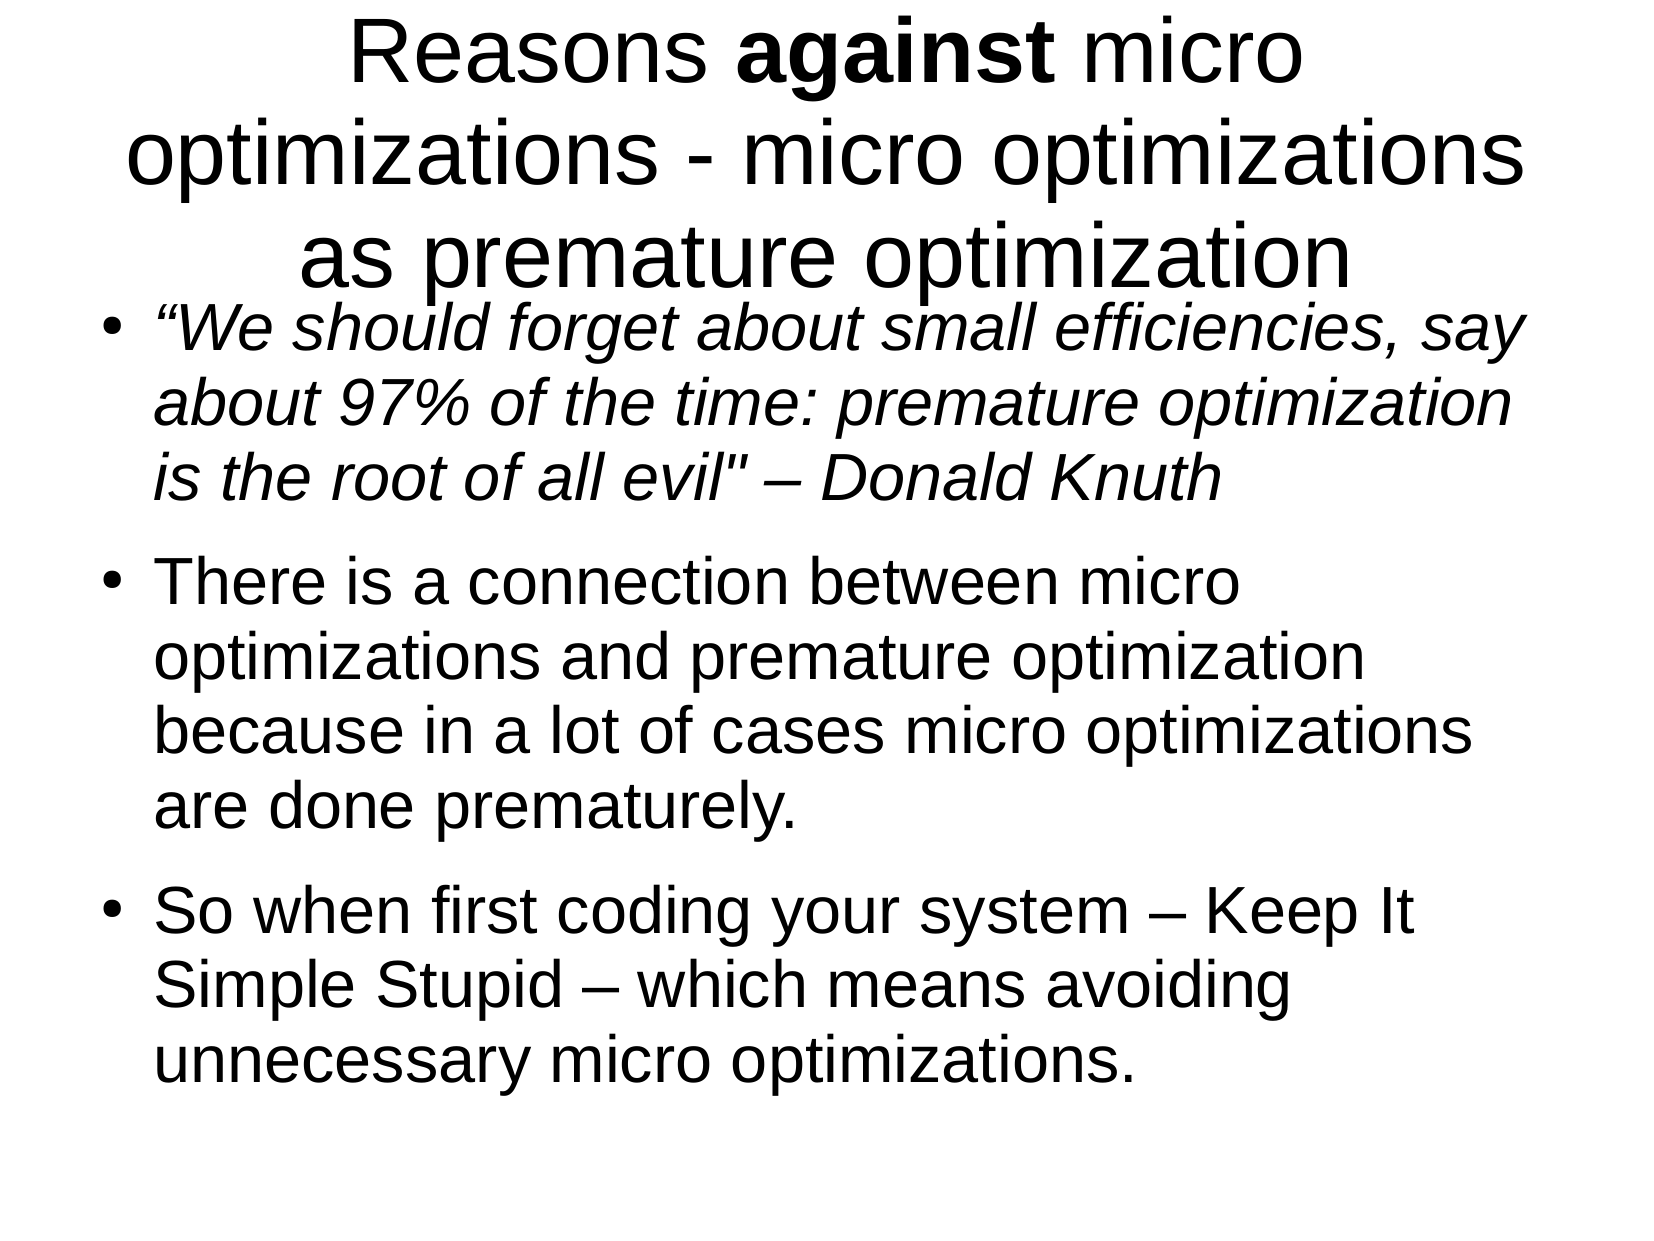

# Reasons against micro optimizations - micro optimizations as premature optimization
“We should forget about small efficiencies, say about 97% of the time: premature optimization is the root of all evil" – Donald Knuth
There is a connection between micro optimizations and premature optimization because in a lot of cases micro optimizations are done prematurely.
So when first coding your system – Keep It Simple Stupid – which means avoiding unnecessary micro optimizations.